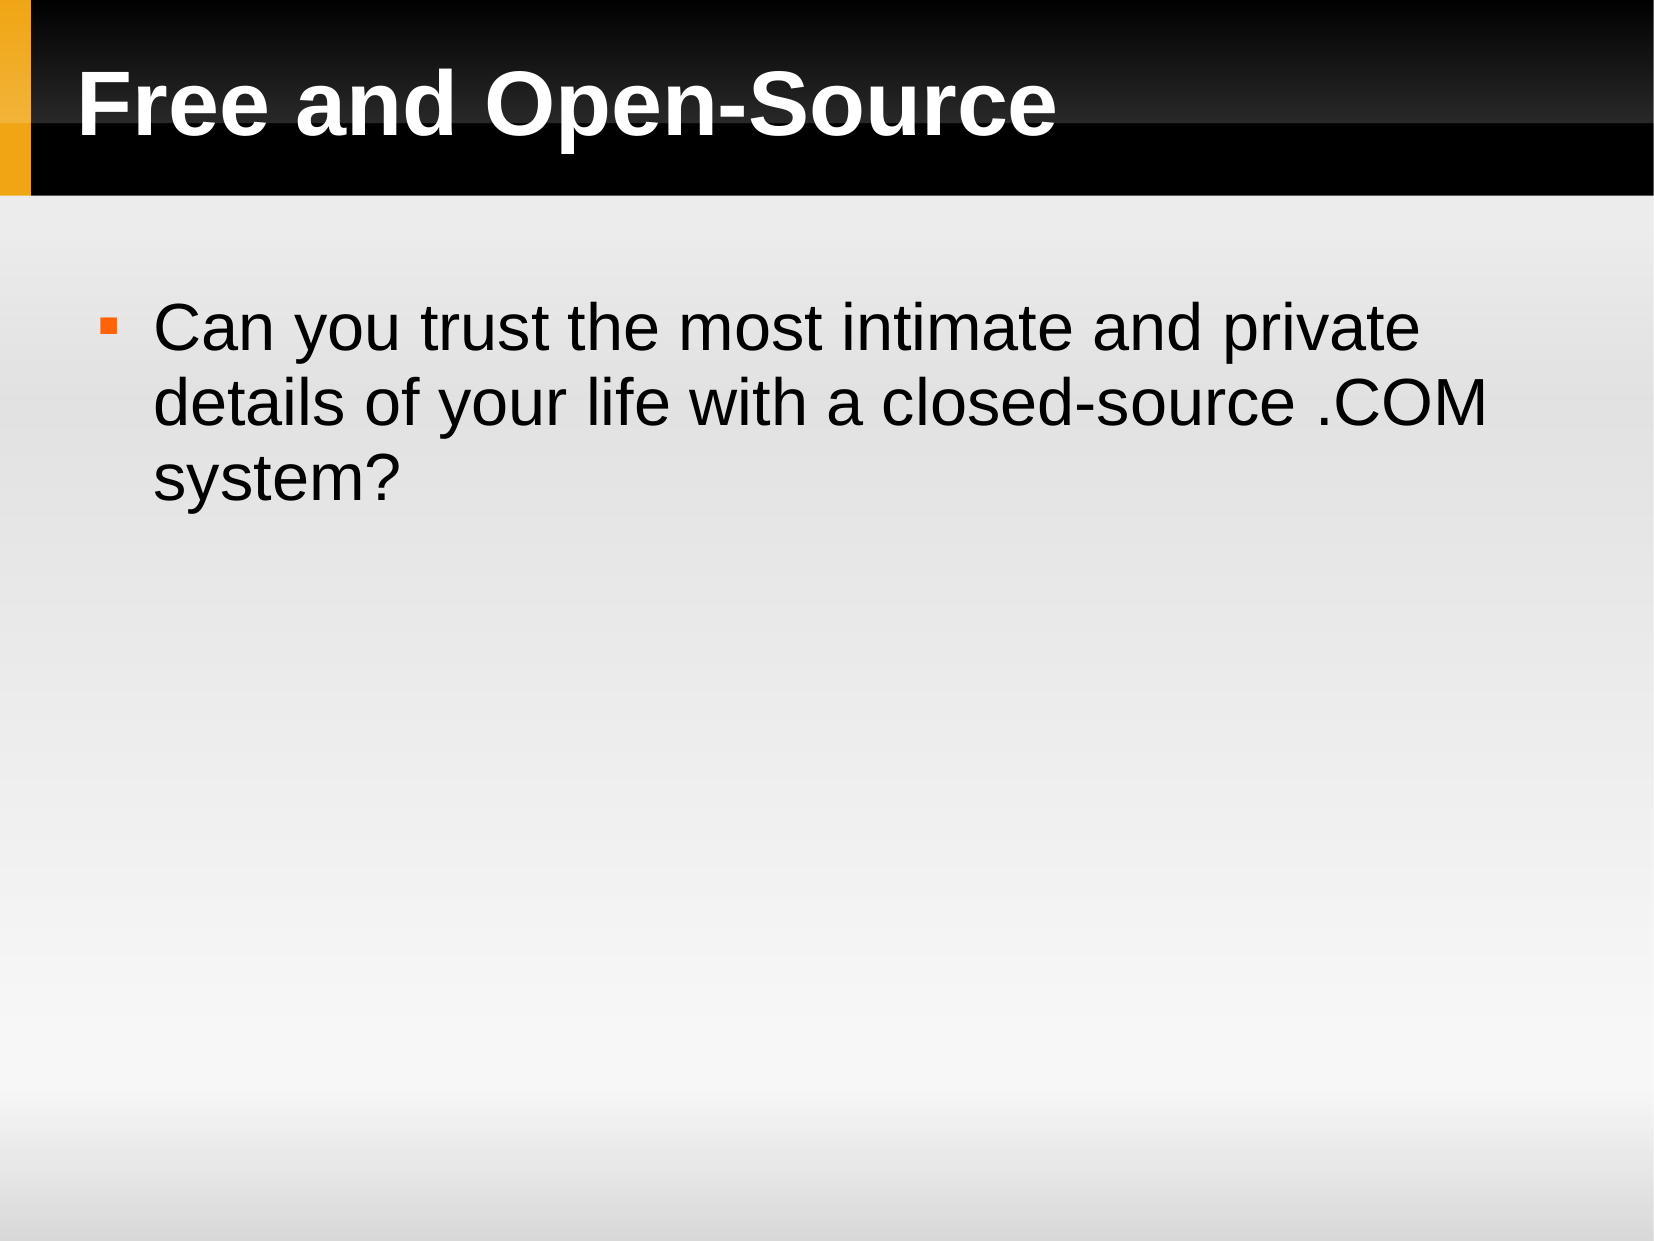

# Free and Open-Source
Can you trust the most intimate and private details of your life with a closed-source .COM system?